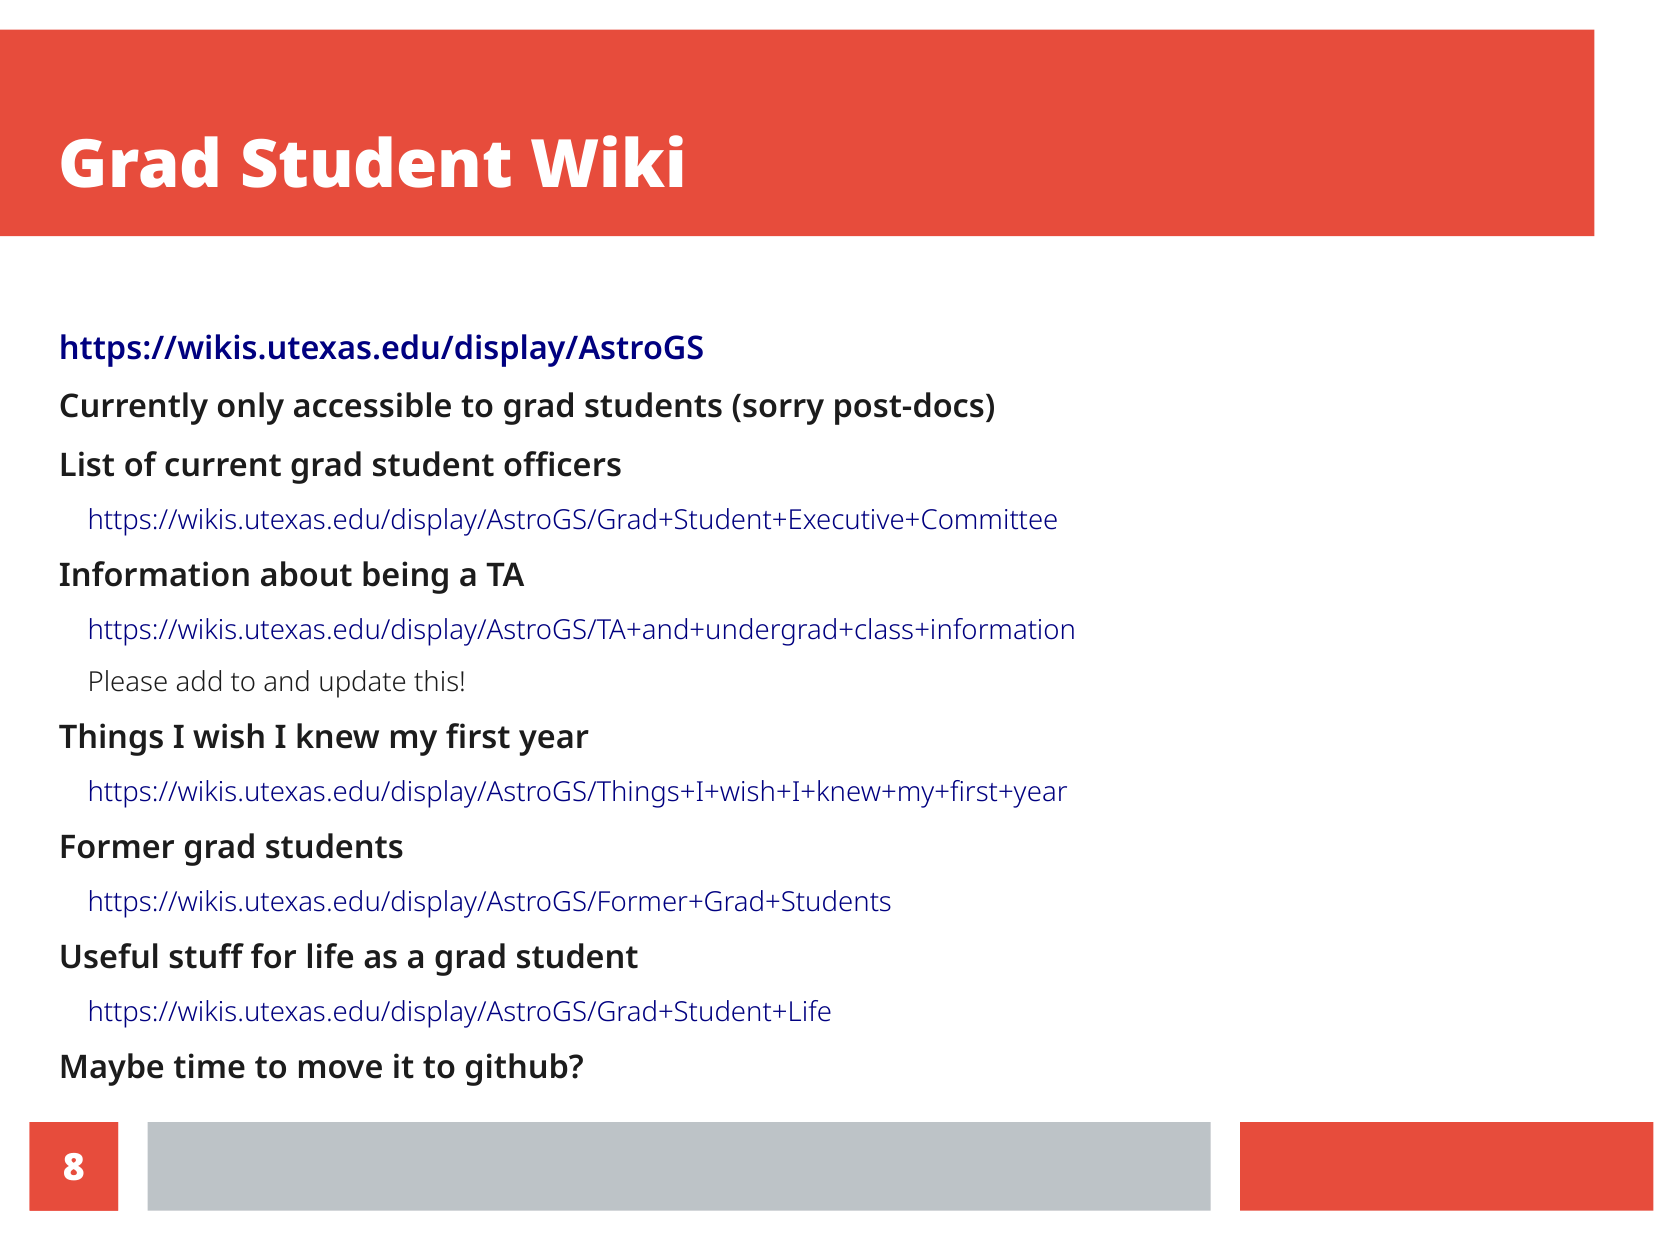

# Grad Student Wiki
https://wikis.utexas.edu/display/AstroGS
Currently only accessible to grad students (sorry post-docs)
List of current grad student officers
https://wikis.utexas.edu/display/AstroGS/Grad+Student+Executive+Committee
Information about being a TA
https://wikis.utexas.edu/display/AstroGS/TA+and+undergrad+class+information
Please add to and update this!
Things I wish I knew my first year
https://wikis.utexas.edu/display/AstroGS/Things+I+wish+I+knew+my+first+year
Former grad students
https://wikis.utexas.edu/display/AstroGS/Former+Grad+Students
Useful stuff for life as a grad student
https://wikis.utexas.edu/display/AstroGS/Grad+Student+Life
Maybe time to move it to github?
8